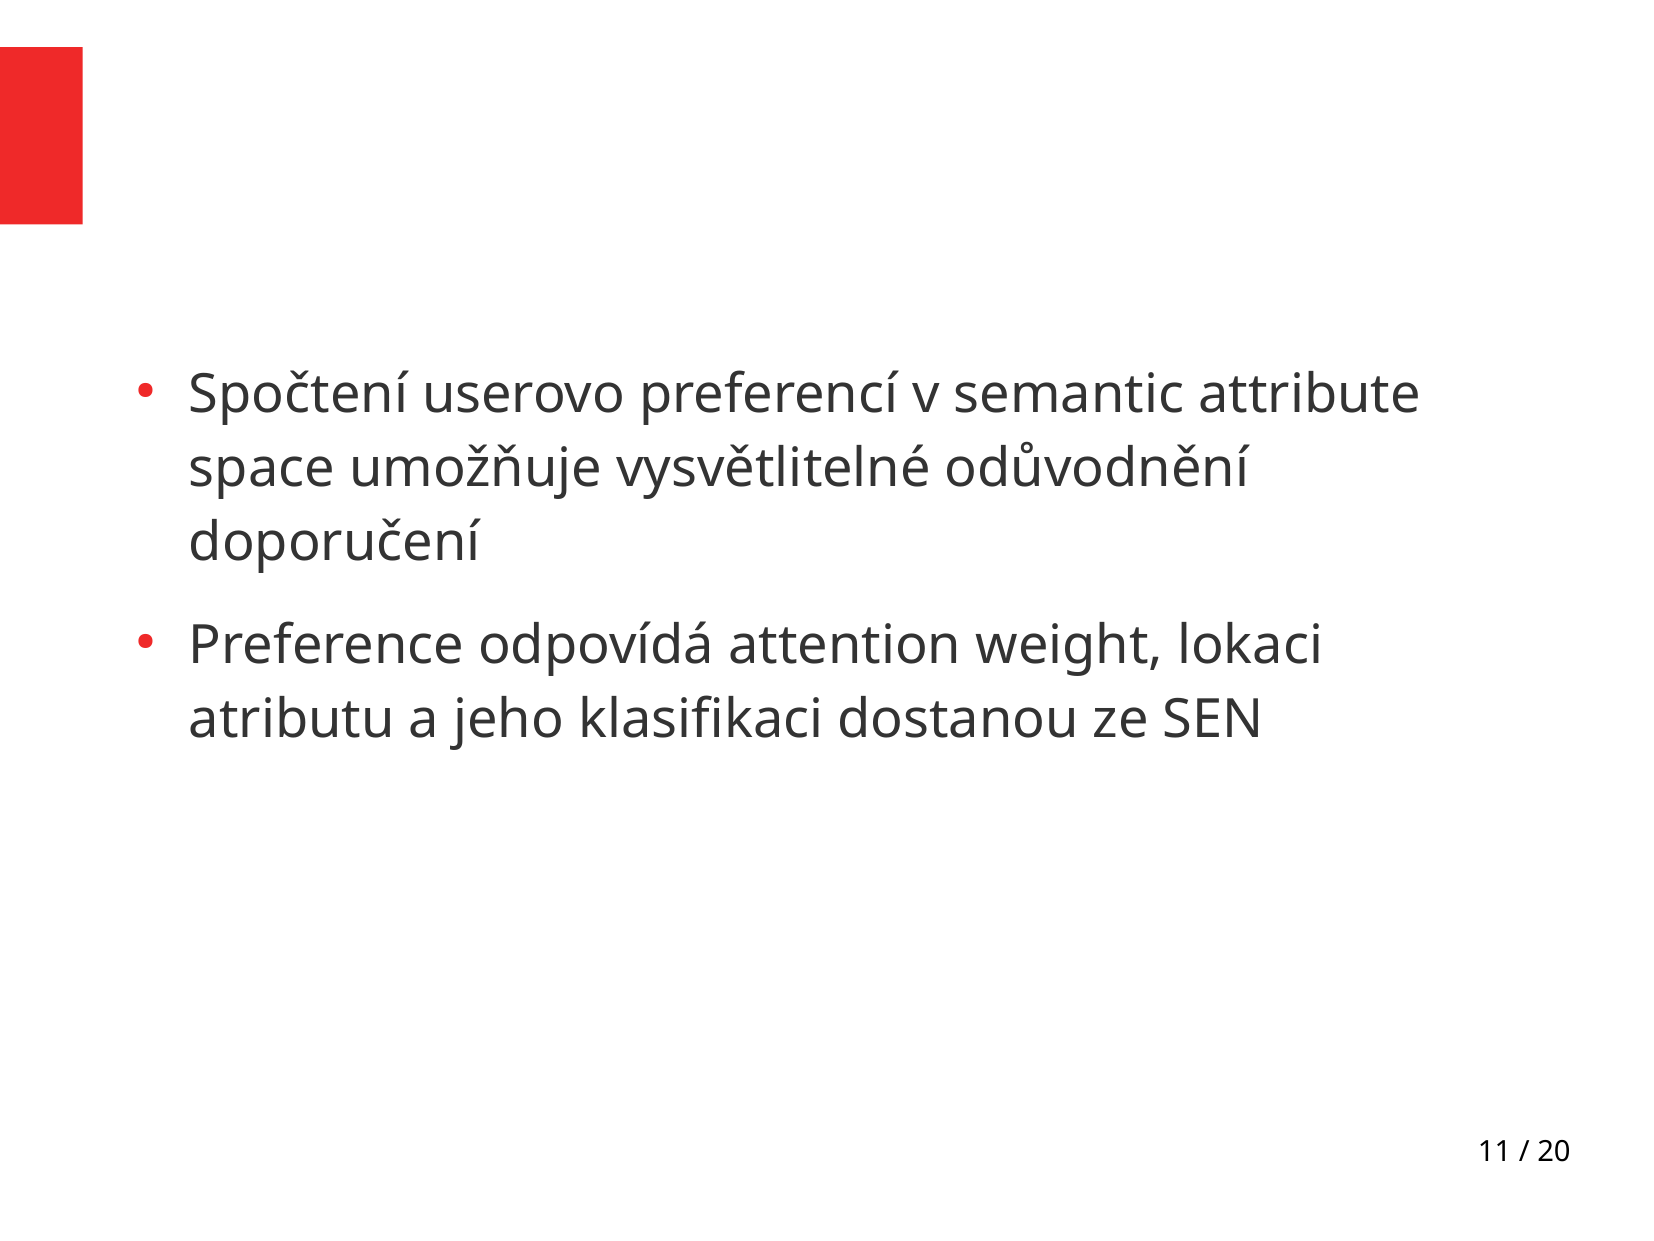

#
Spočtení userovo preferencí v semantic attribute space umožňuje vysvětlitelné odůvodnění doporučení
Preference odpovídá attention weight, lokaci atributu a jeho klasifikaci dostanou ze SEN
11